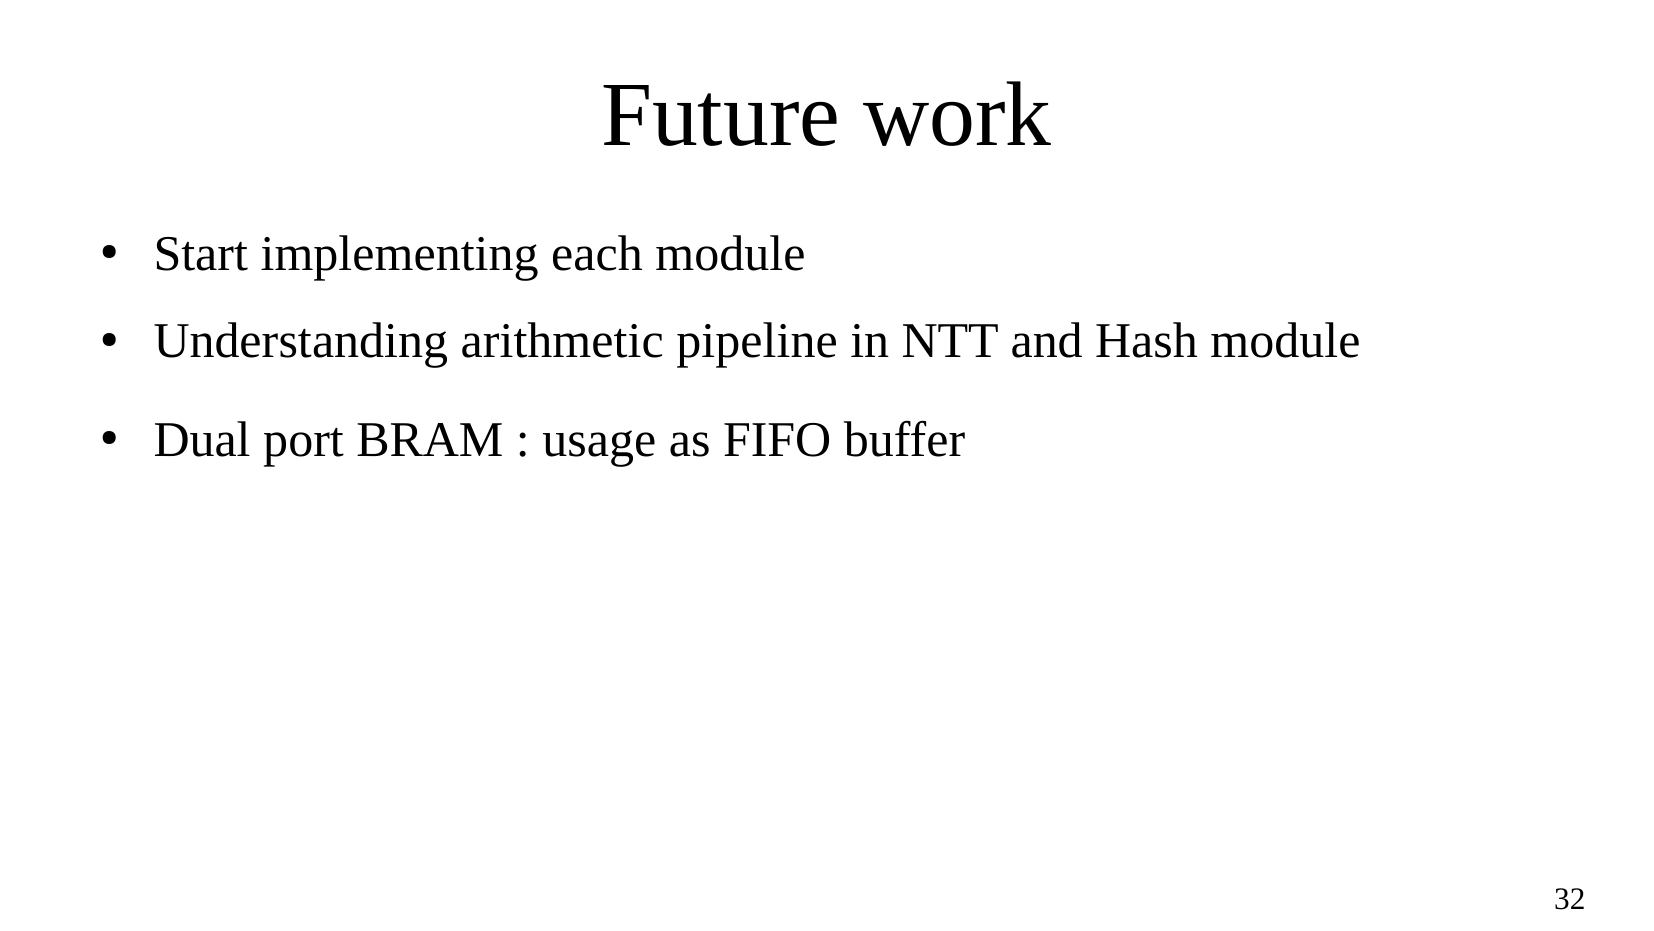

# Future work
Start implementing each module
Understanding arithmetic pipeline in NTT and Hash module
Dual port BRAM : usage as FIFO buffer